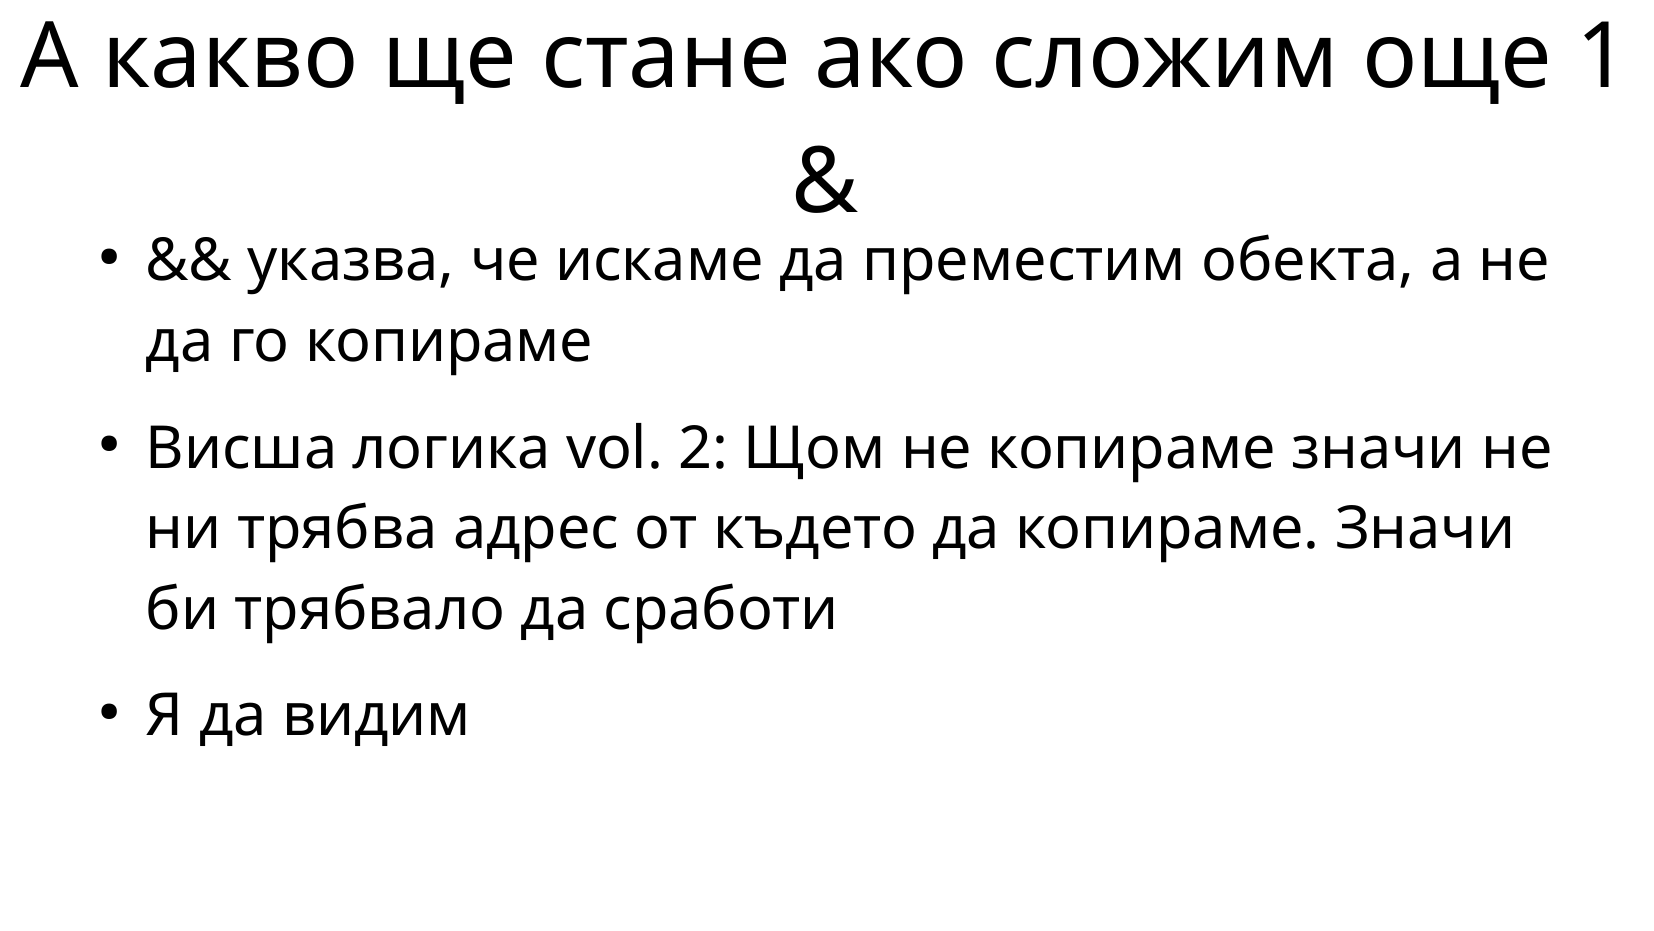

# А какво ще стане ако сложим още 1 &
&& указва, че искаме да преместим обекта, а не да го копираме
Висша логика vol. 2: Щом не копираме значи не ни трябва адрес от където да копираме. Значи би трябвало да сработи
Я да видим